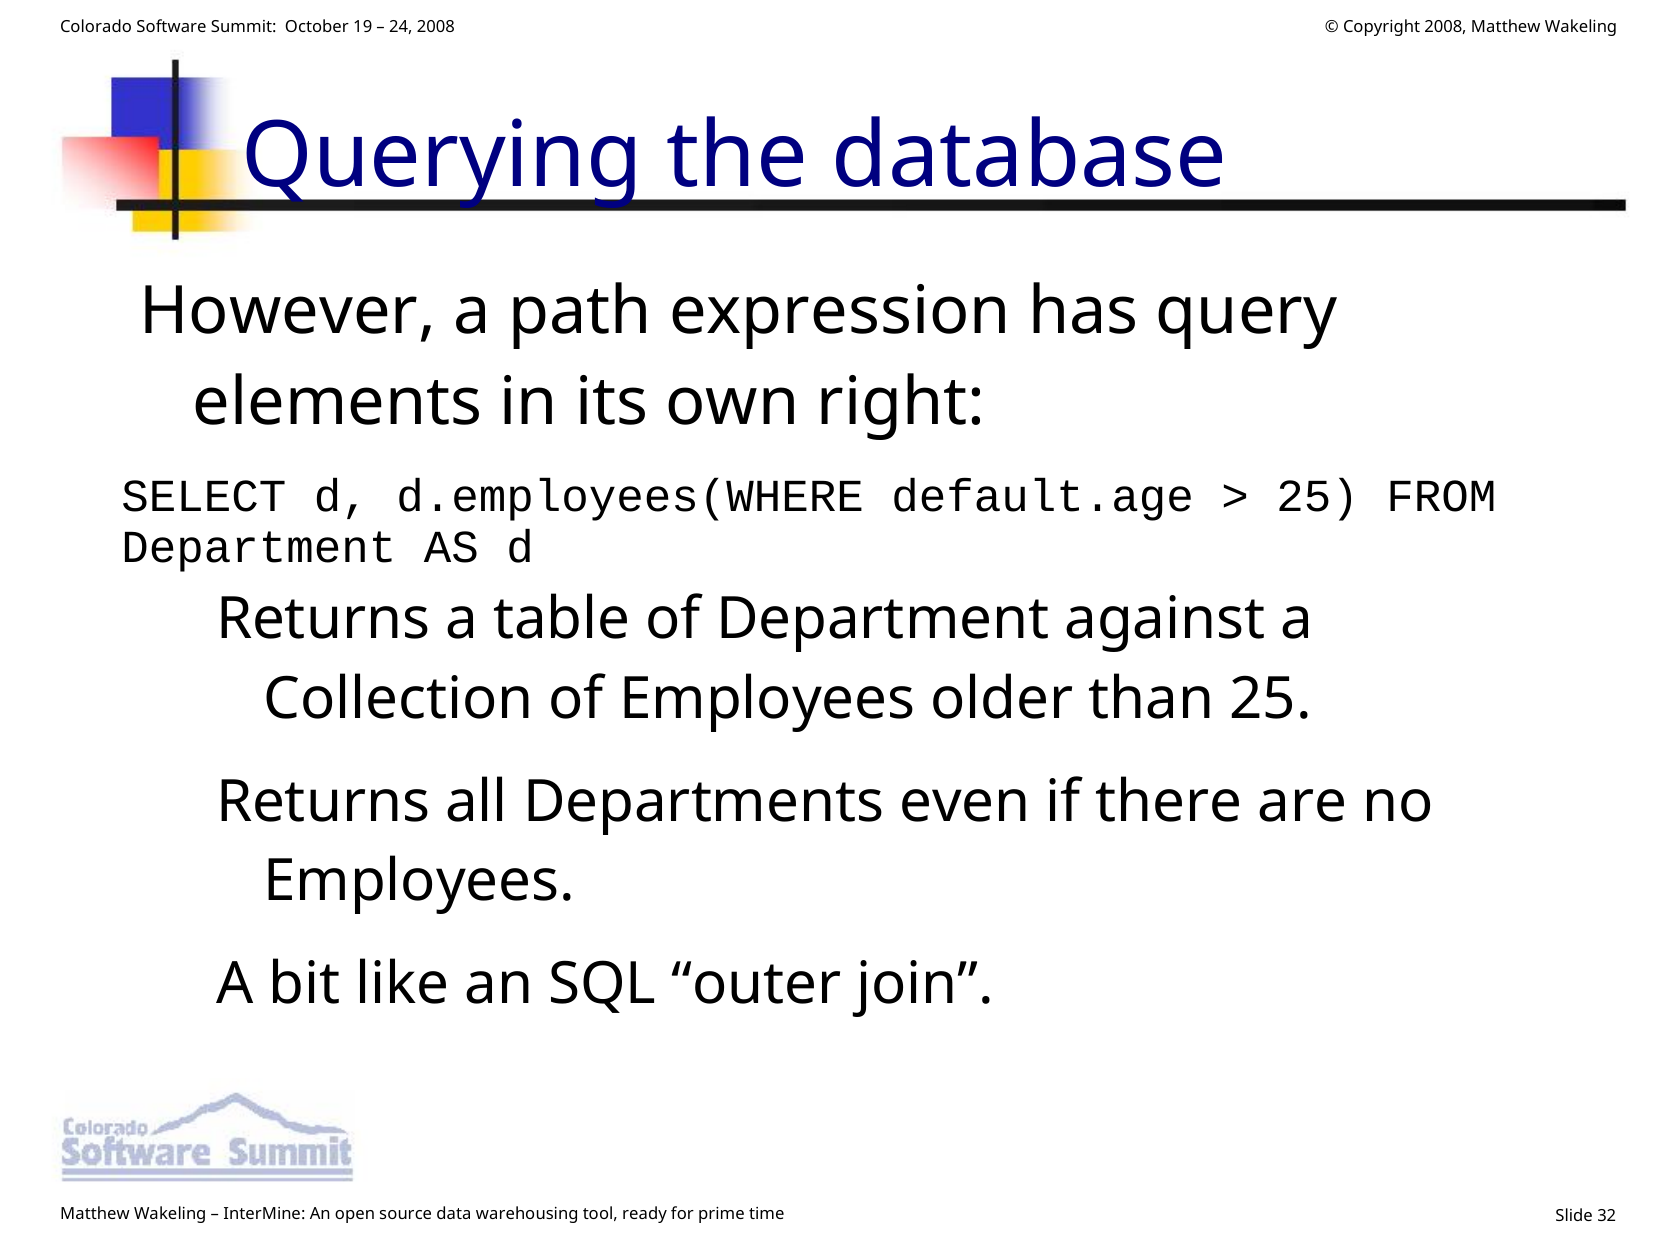

# Querying the database
However, a path expression has query elements in its own right:
SELECT d, d.employees(WHERE default.age > 25) FROM Department AS d
Returns a table of Department against a Collection of Employees older than 25.
Returns all Departments even if there are no Employees.
A bit like an SQL “outer join”.